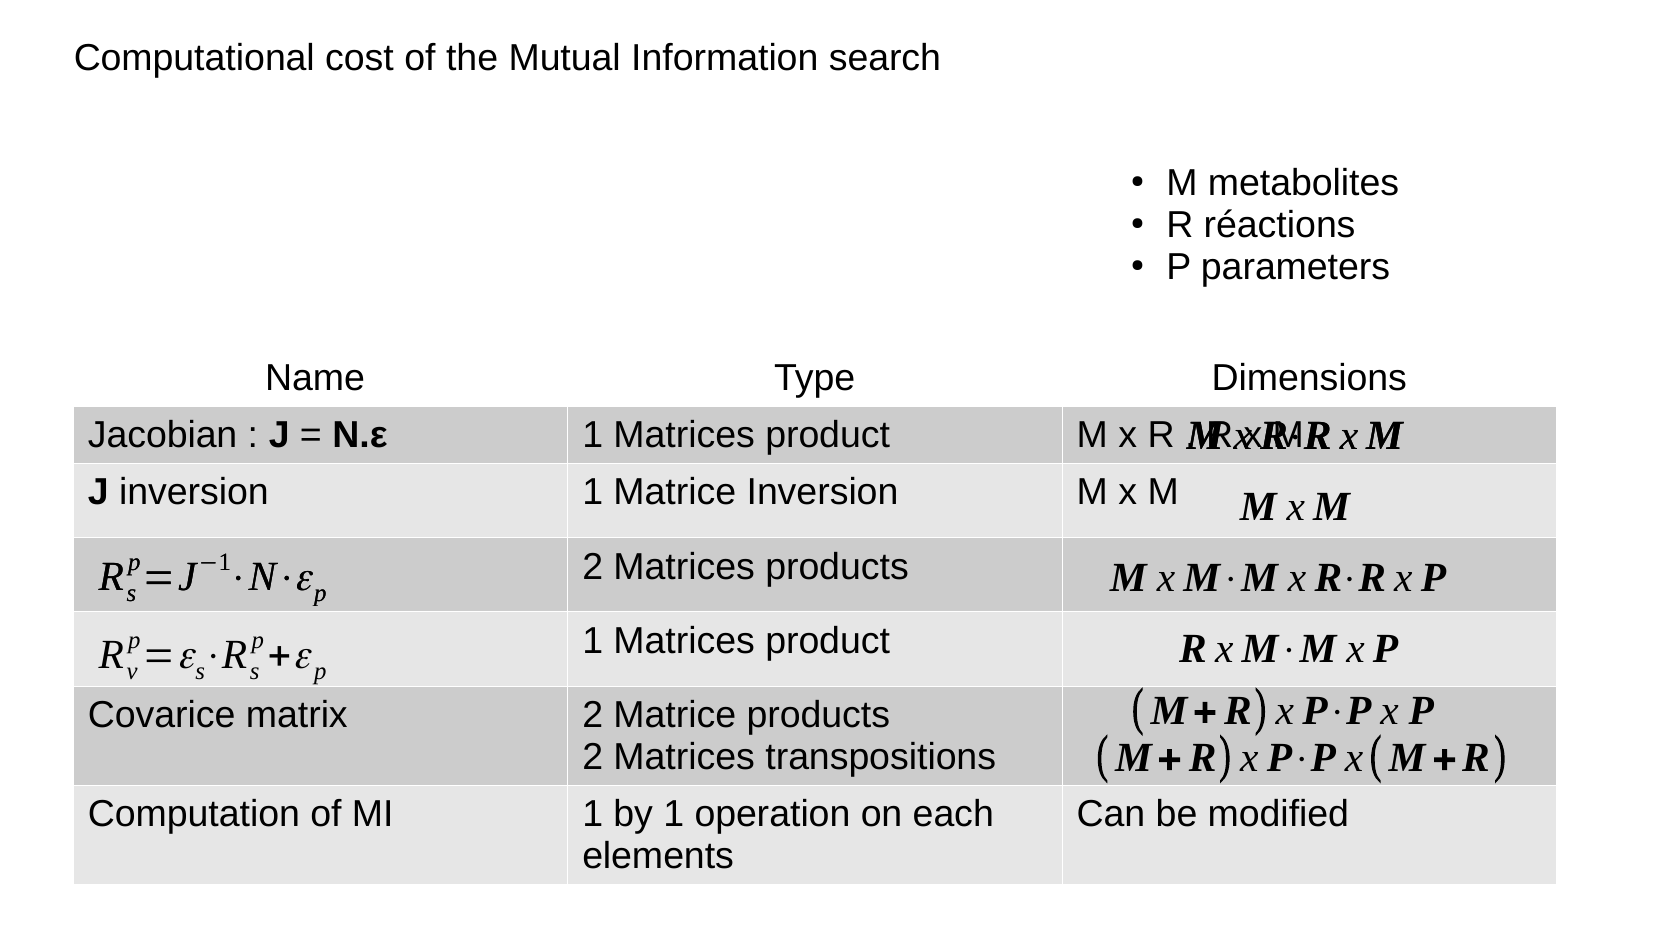

Computational cost of the Mutual Information search
M metabolites
R réactions
P parameters
| Name | Type | Dimensions |
| --- | --- | --- |
| Jacobian : J = N.ε | 1 Matrices product | M x R . R x M |
| J inversion | 1 Matrice Inversion | M x M |
| | 2 Matrices products | |
| | 1 Matrices product | |
| Covarice matrix | 2 Matrice products 2 Matrices transpositions | |
| Computation of MI | 1 by 1 operation on each elements | Can be modified |